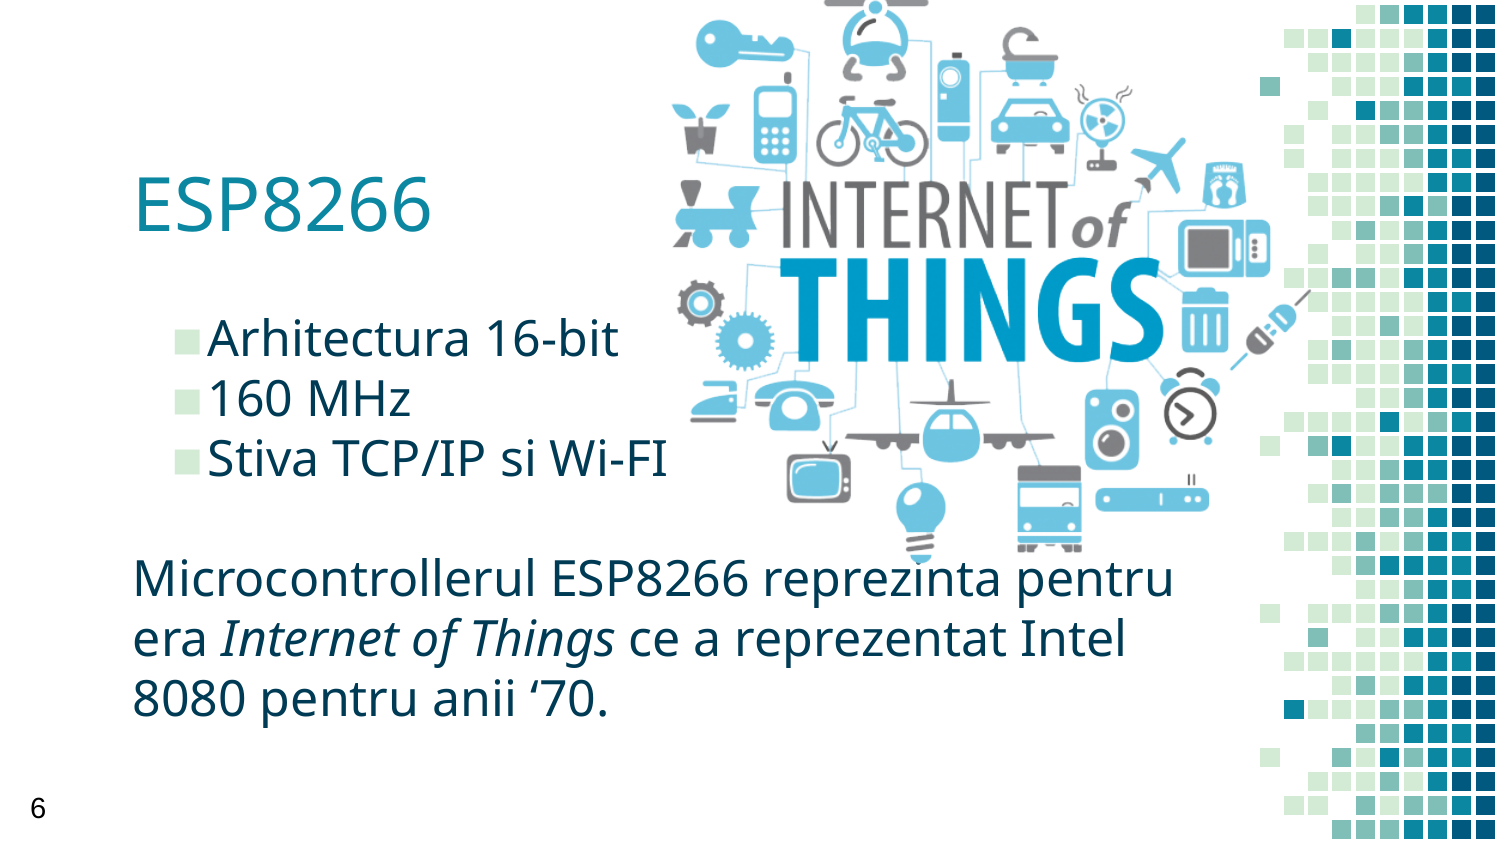

# ESP8266
Arhitectura 16-bit
160 MHz
Stiva TCP/IP si Wi-FI
Microcontrollerul ESP8266 reprezinta pentru era Internet of Things ce a reprezentat Intel 8080 pentru anii ‘70.